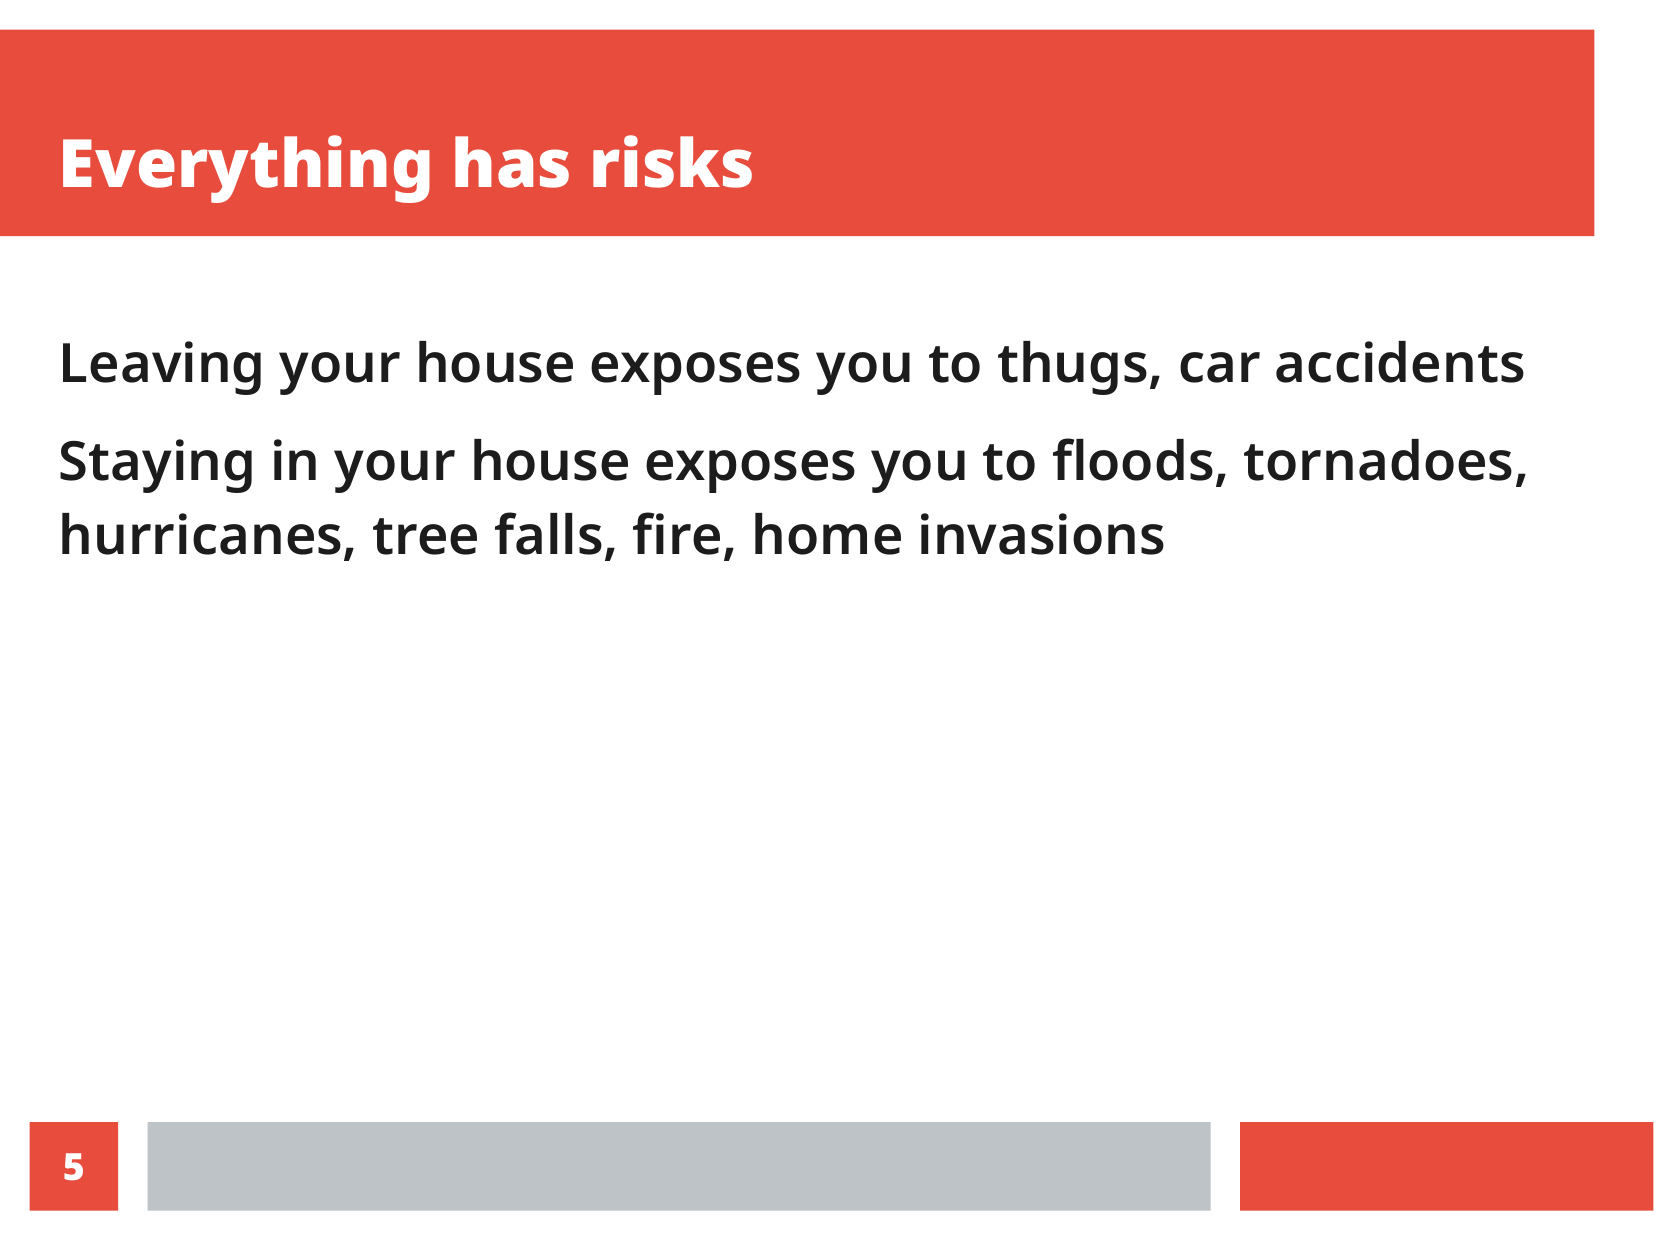

# Everything has risks
Leaving your house exposes you to thugs, car accidents
Staying in your house exposes you to floods, tornadoes, hurricanes, tree falls, fire, home invasions
5